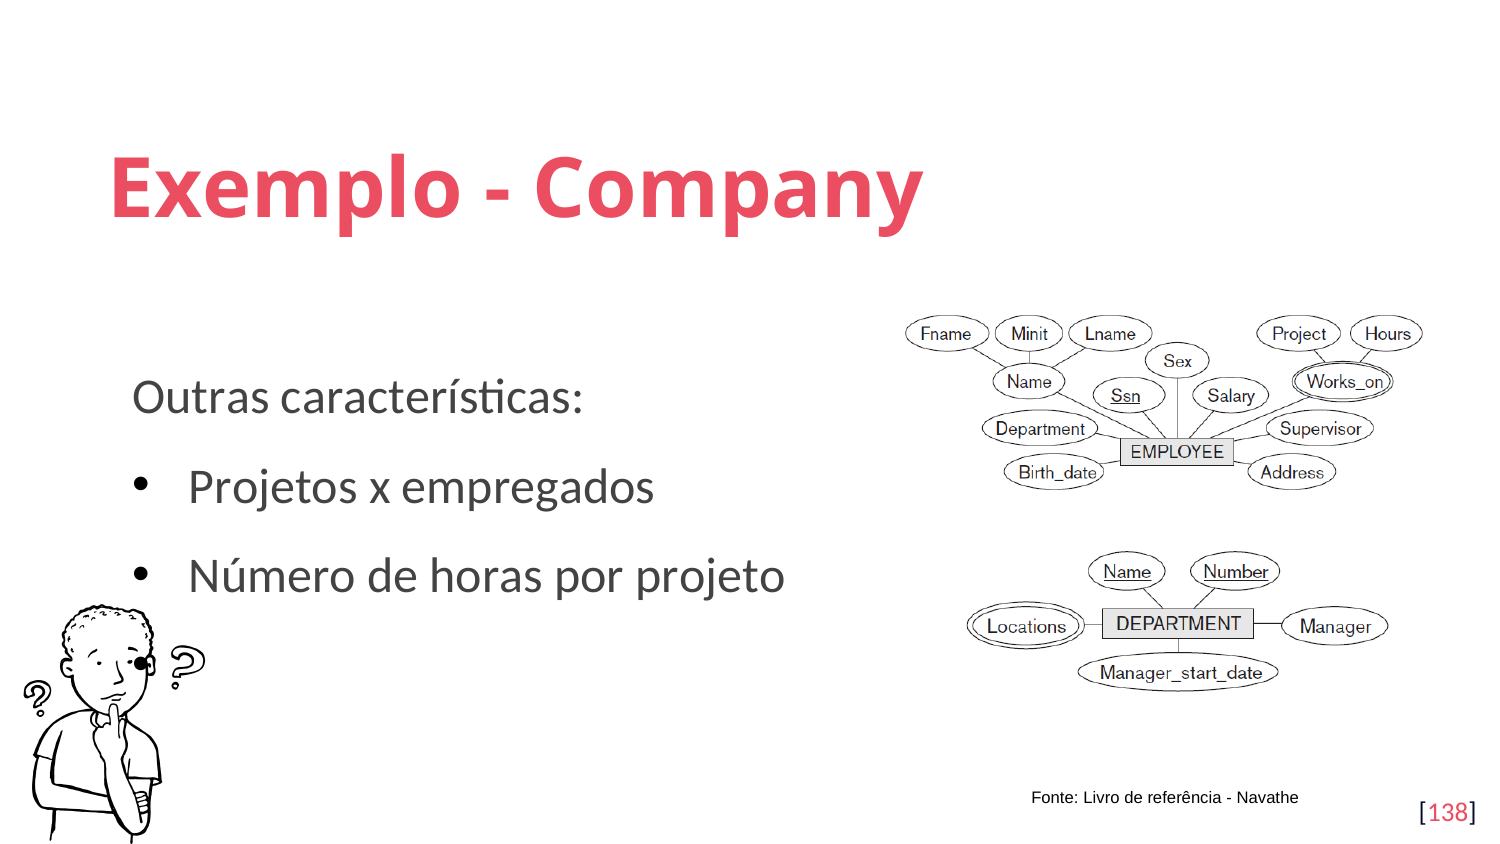

Exemplo - Company
Outras características:
Projetos x empregados
Número de horas por projeto
Fonte: Livro de referência - Navathe